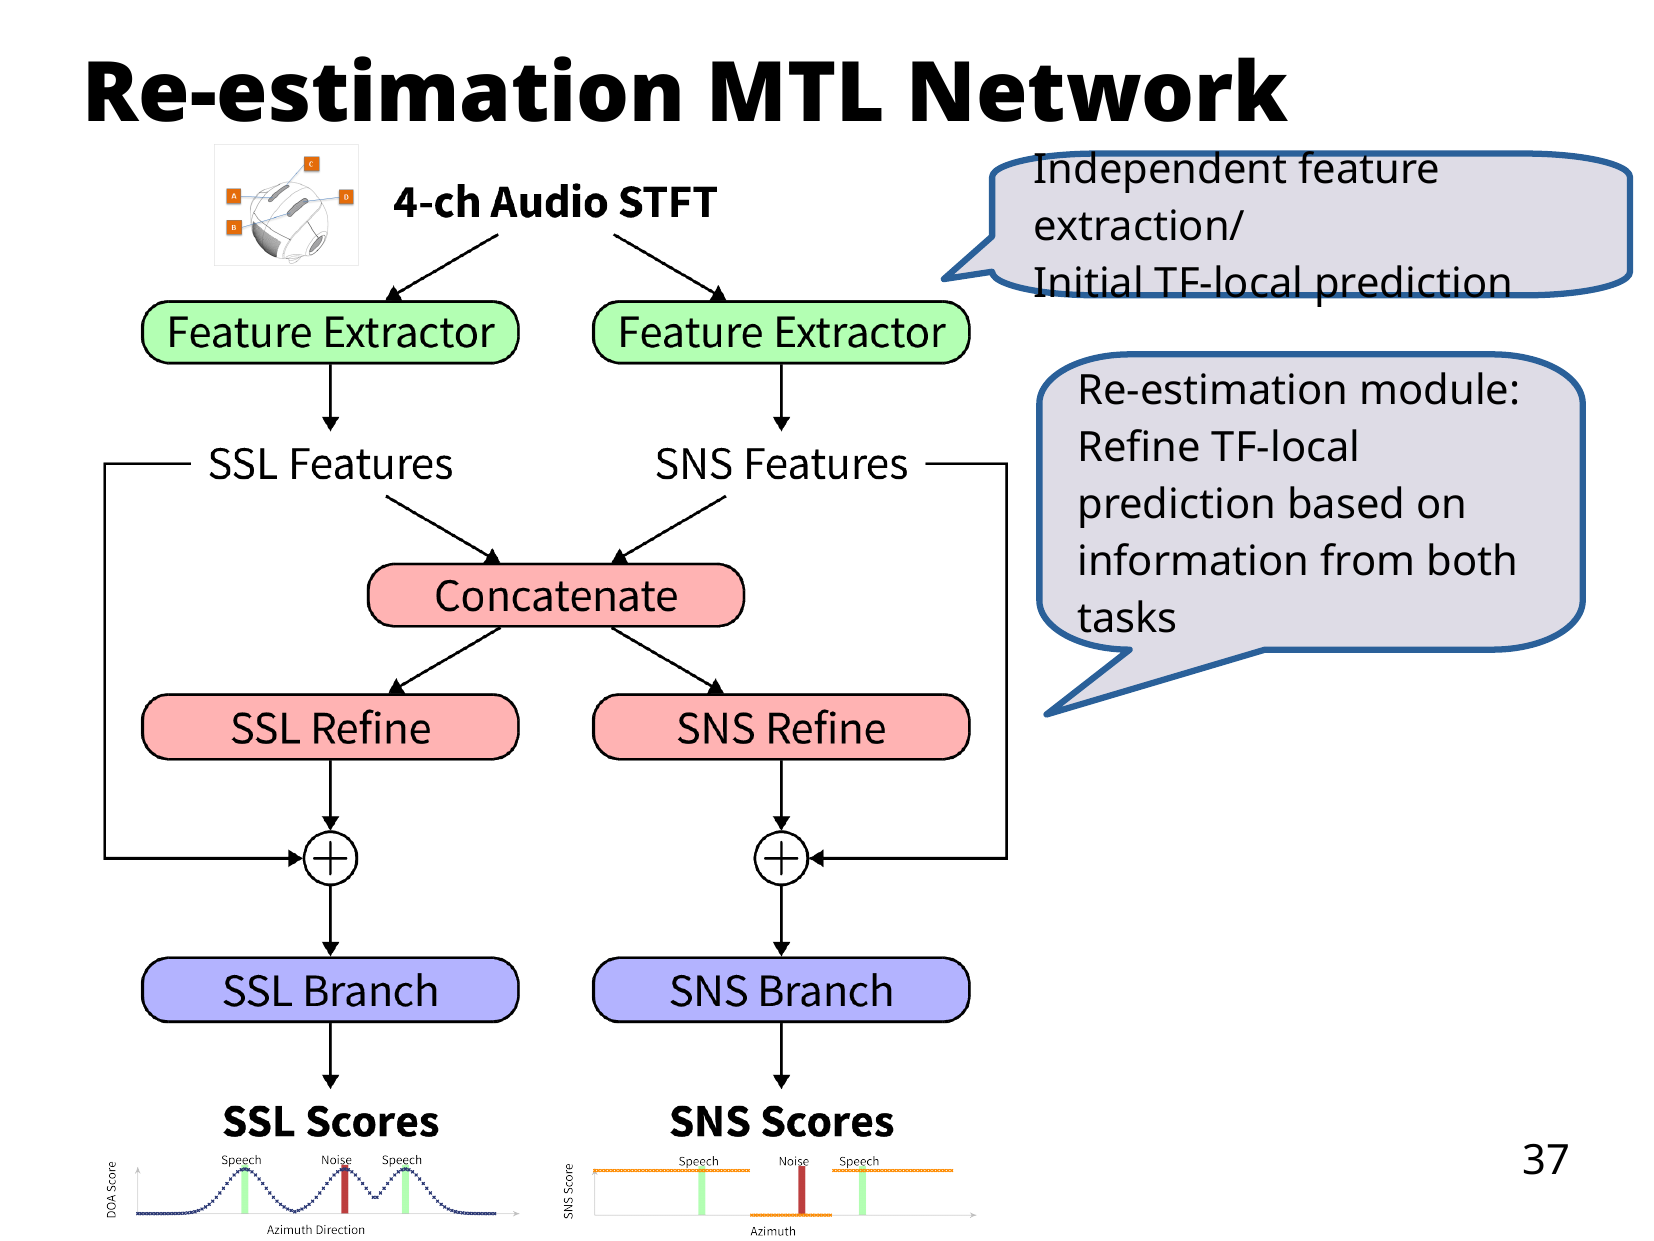

# Re-estimation MTL Network
Independent feature extraction/
Initial TF-local prediction
Re-estimation module:
Refine TF-local prediction based on information from both tasks
37